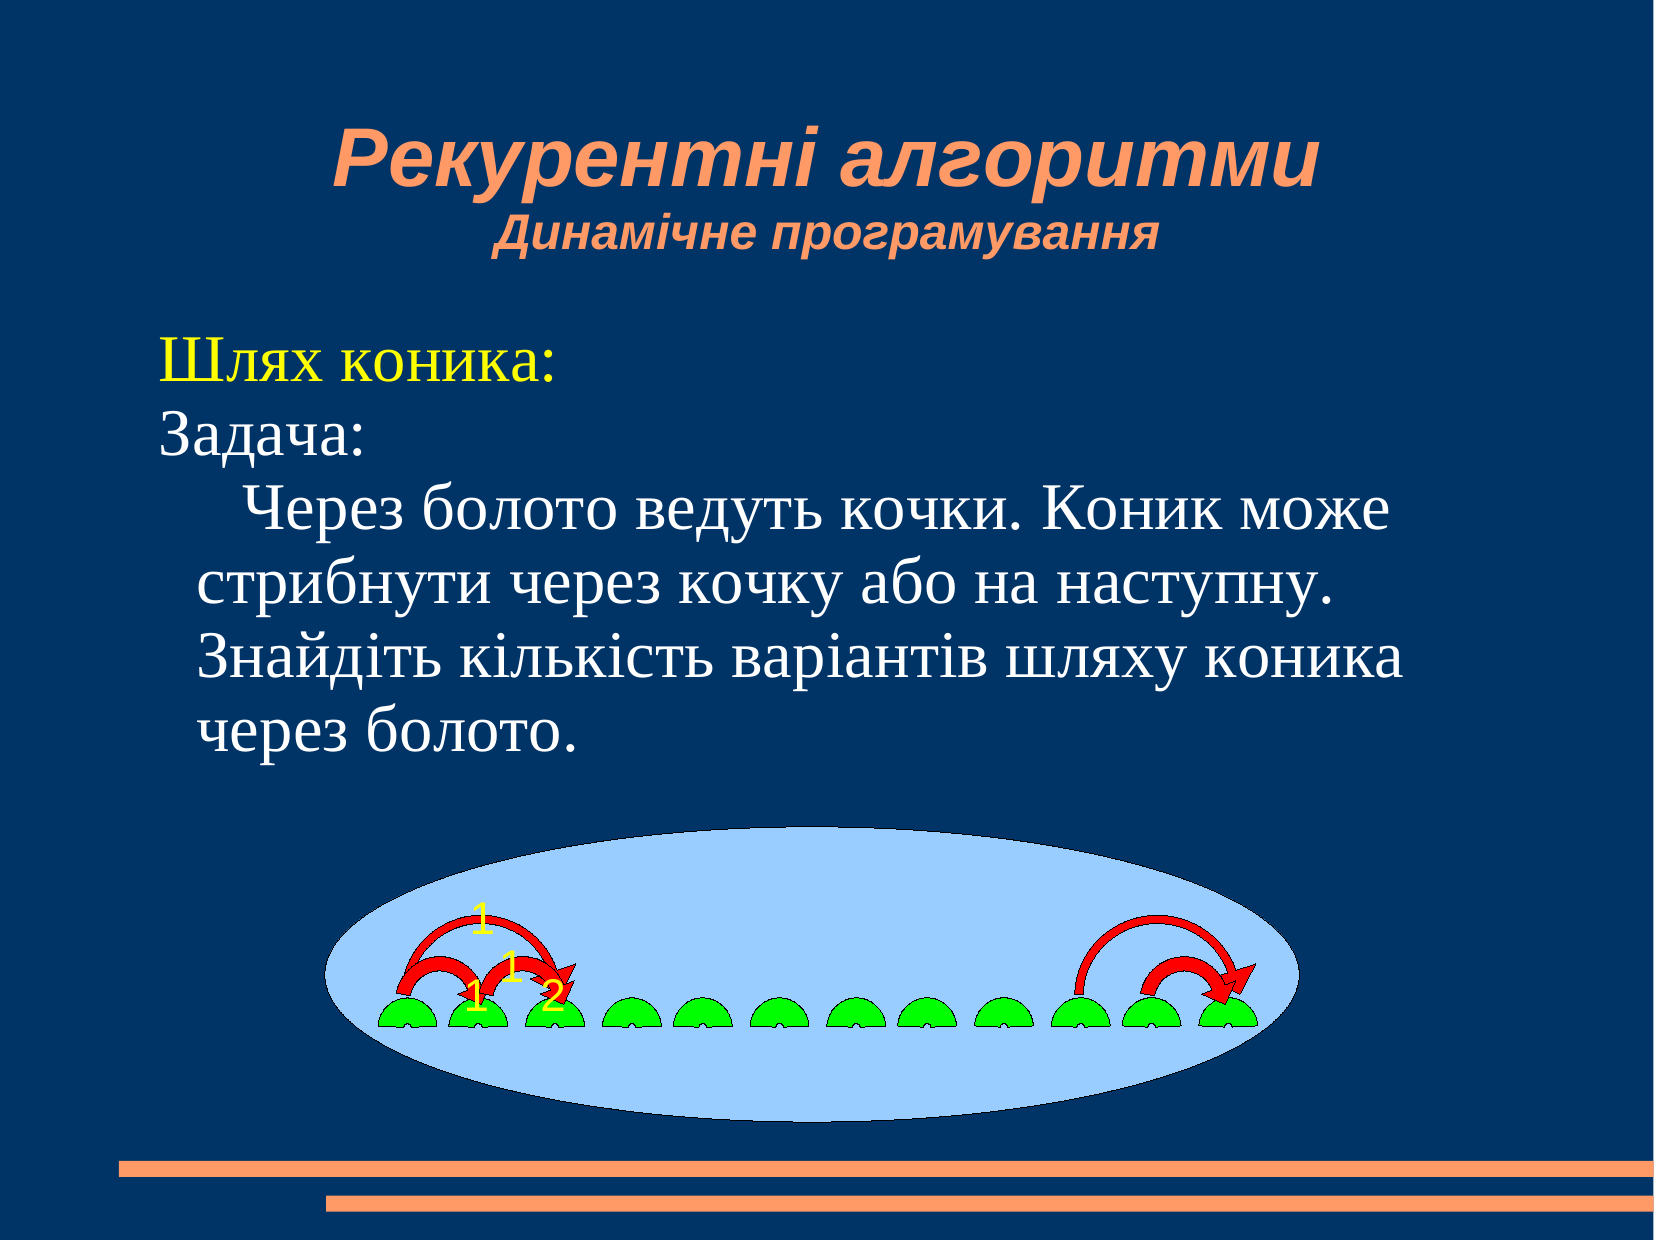

Рекурентні алгоритми
Динамічне програмування
# Шлях коника:
Задача:
 Через болото ведуть кочки. Коник може стрибнути через кочку або на наступну. Знайдіть кількість варіантів шляху коника через болото.
1
1
1
2